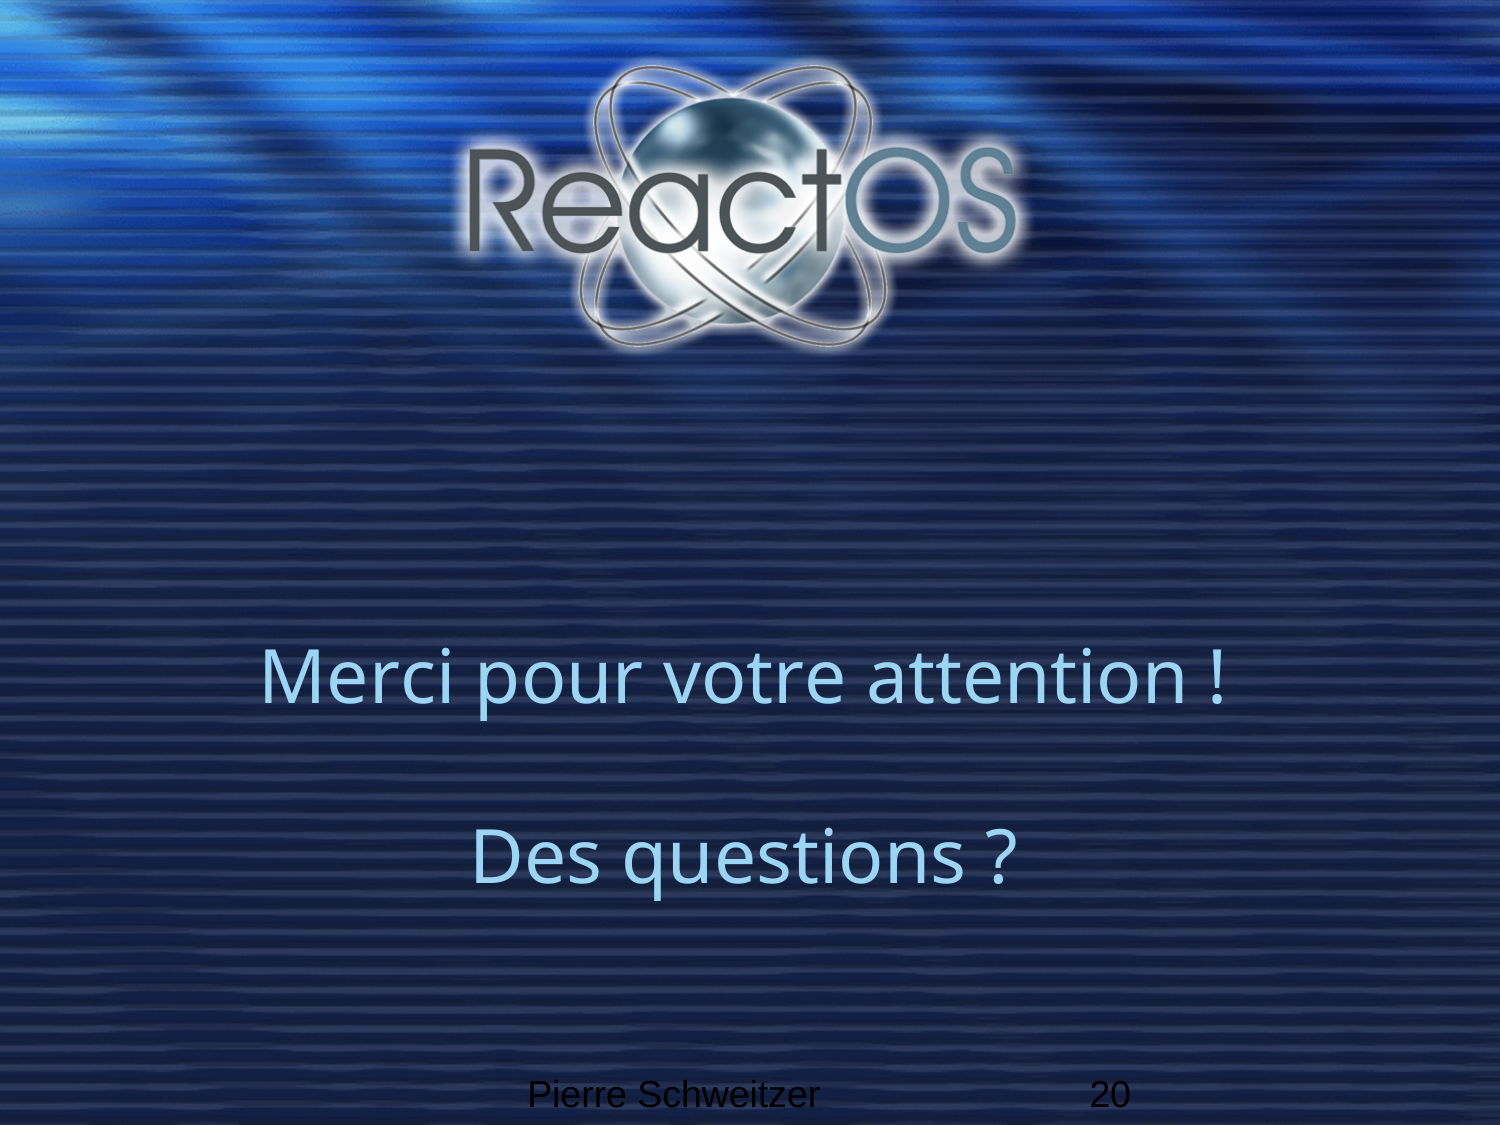

# Merci pour votre attention ! Des questions ?
Pierre Schweitzer
20